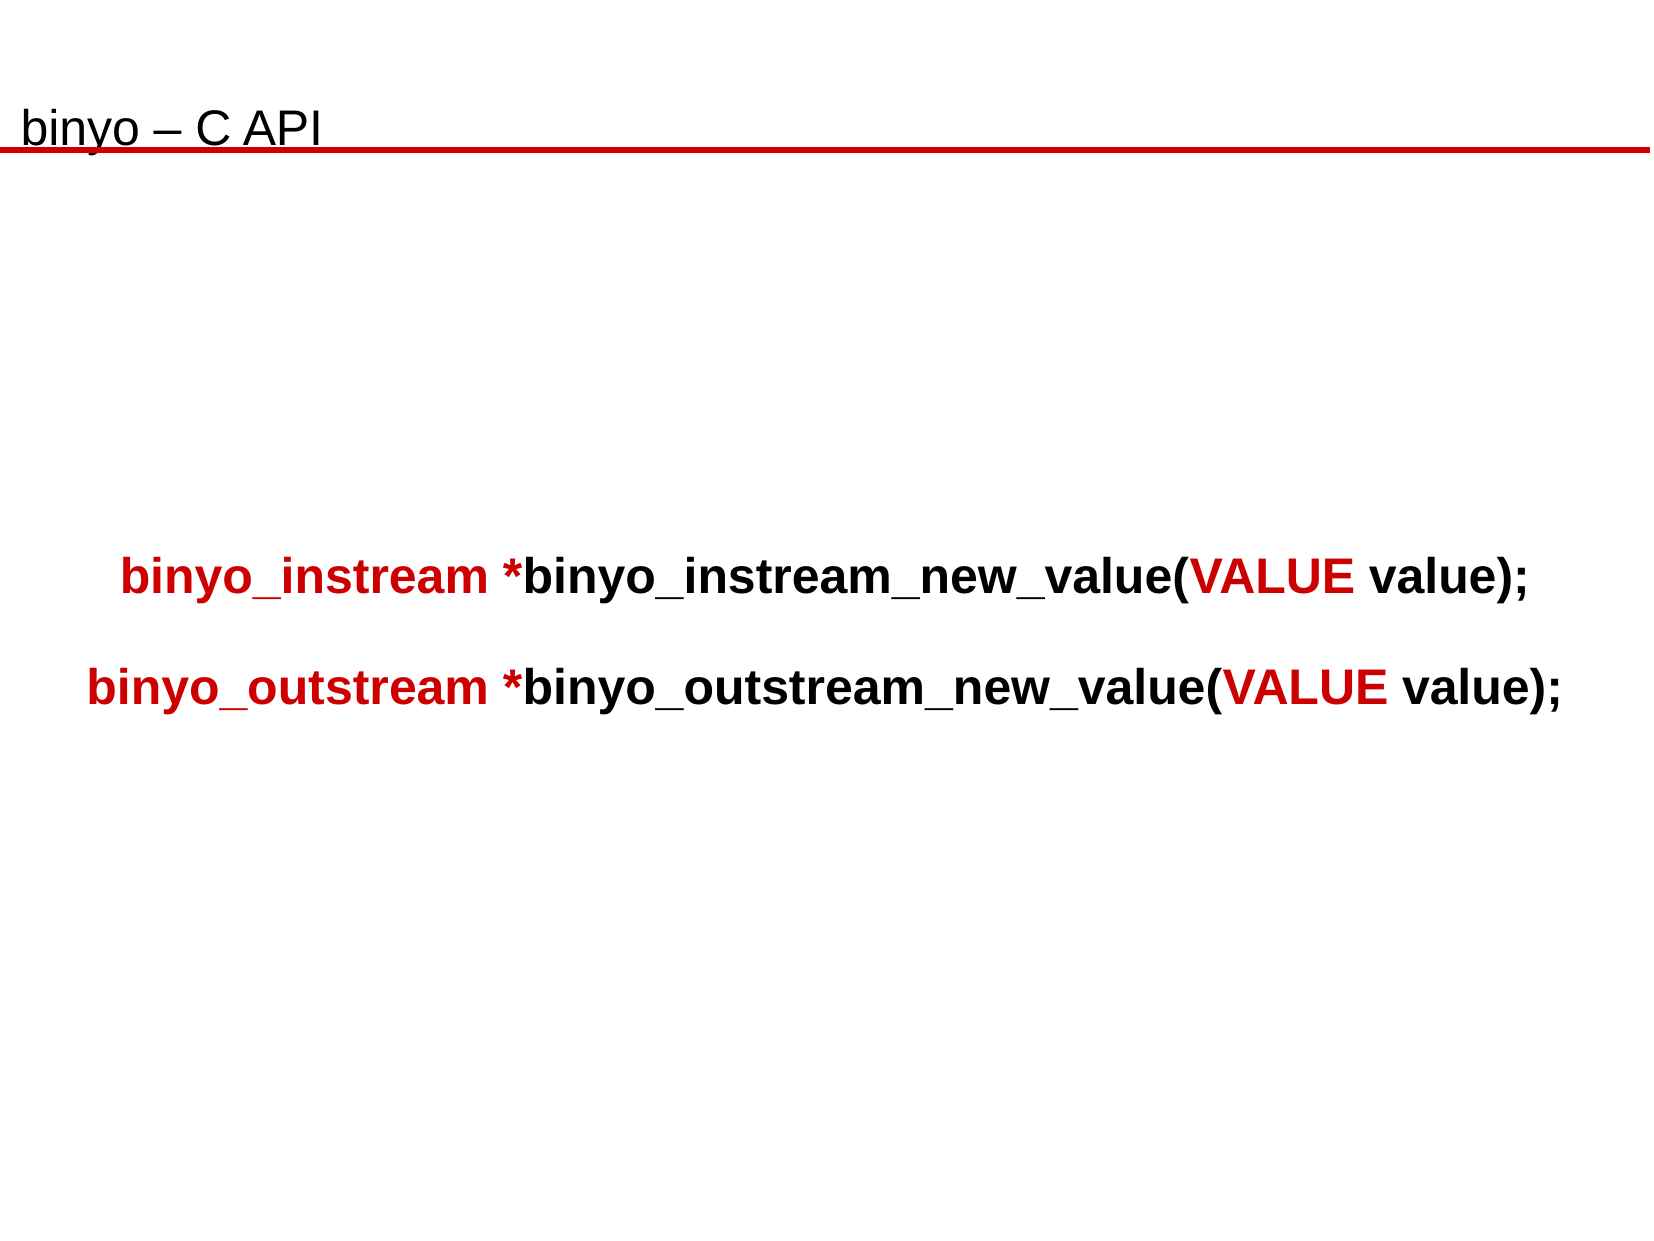

#
binyo – C API
binyo_instream *binyo_instream_new_value(VALUE value);
binyo_outstream *binyo_outstream_new_value(VALUE value);